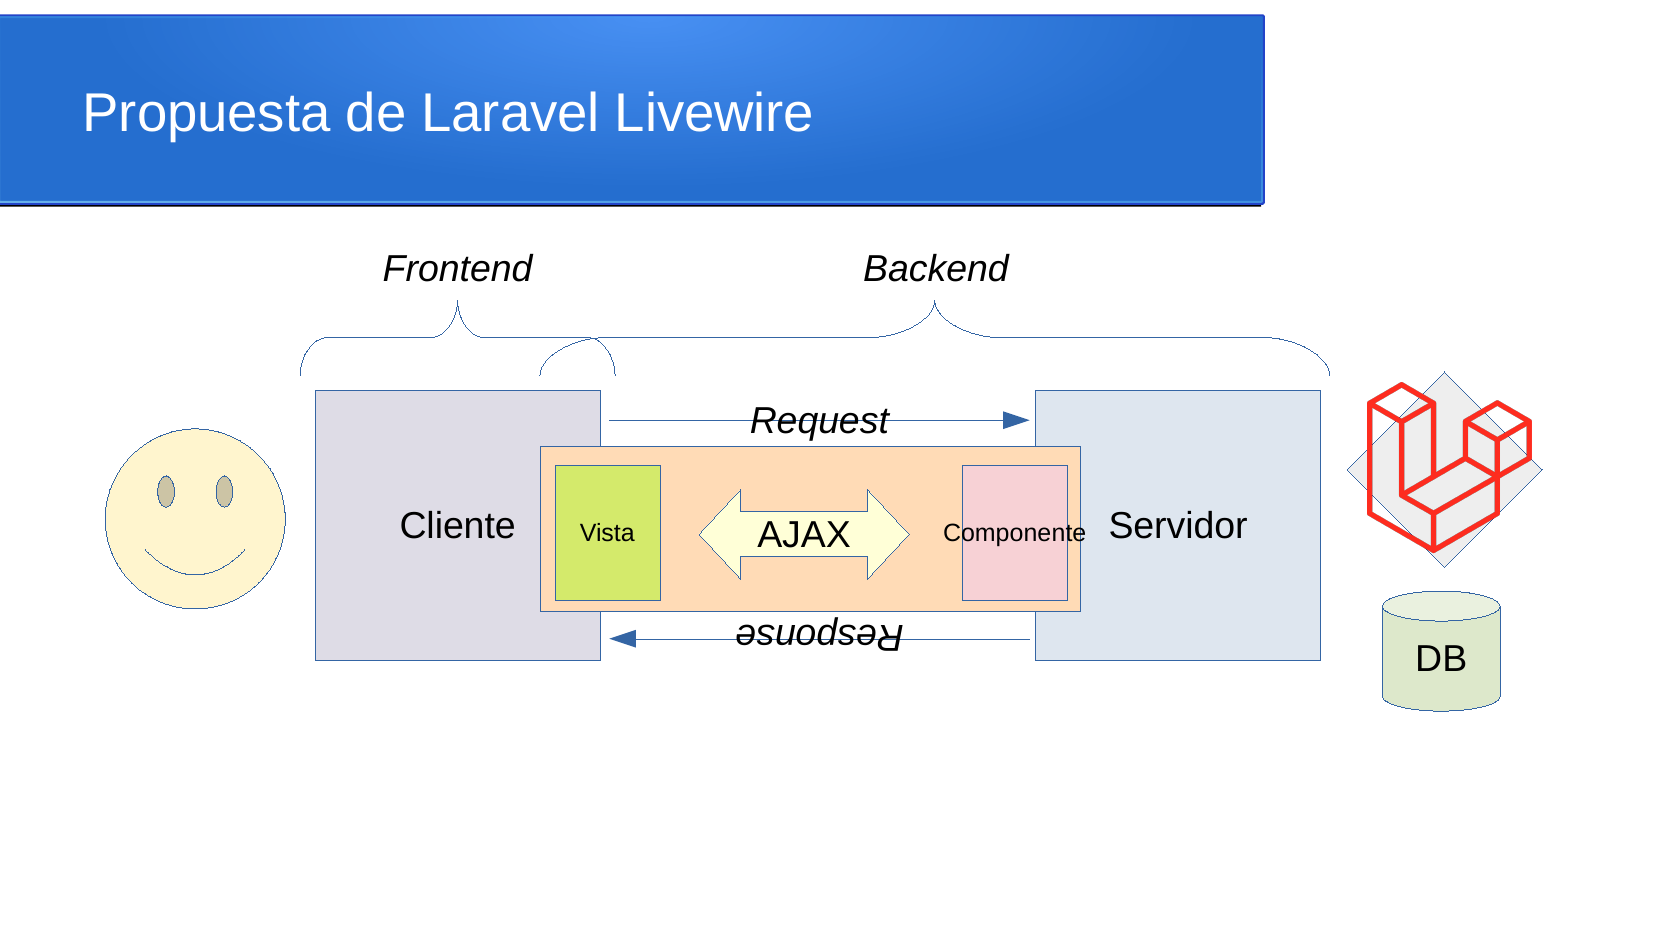

# Propuesta de Laravel Livewire
Frontend
Backend
Cliente
Servidor
Request
Vista
Componente
AJAX
DB
Response